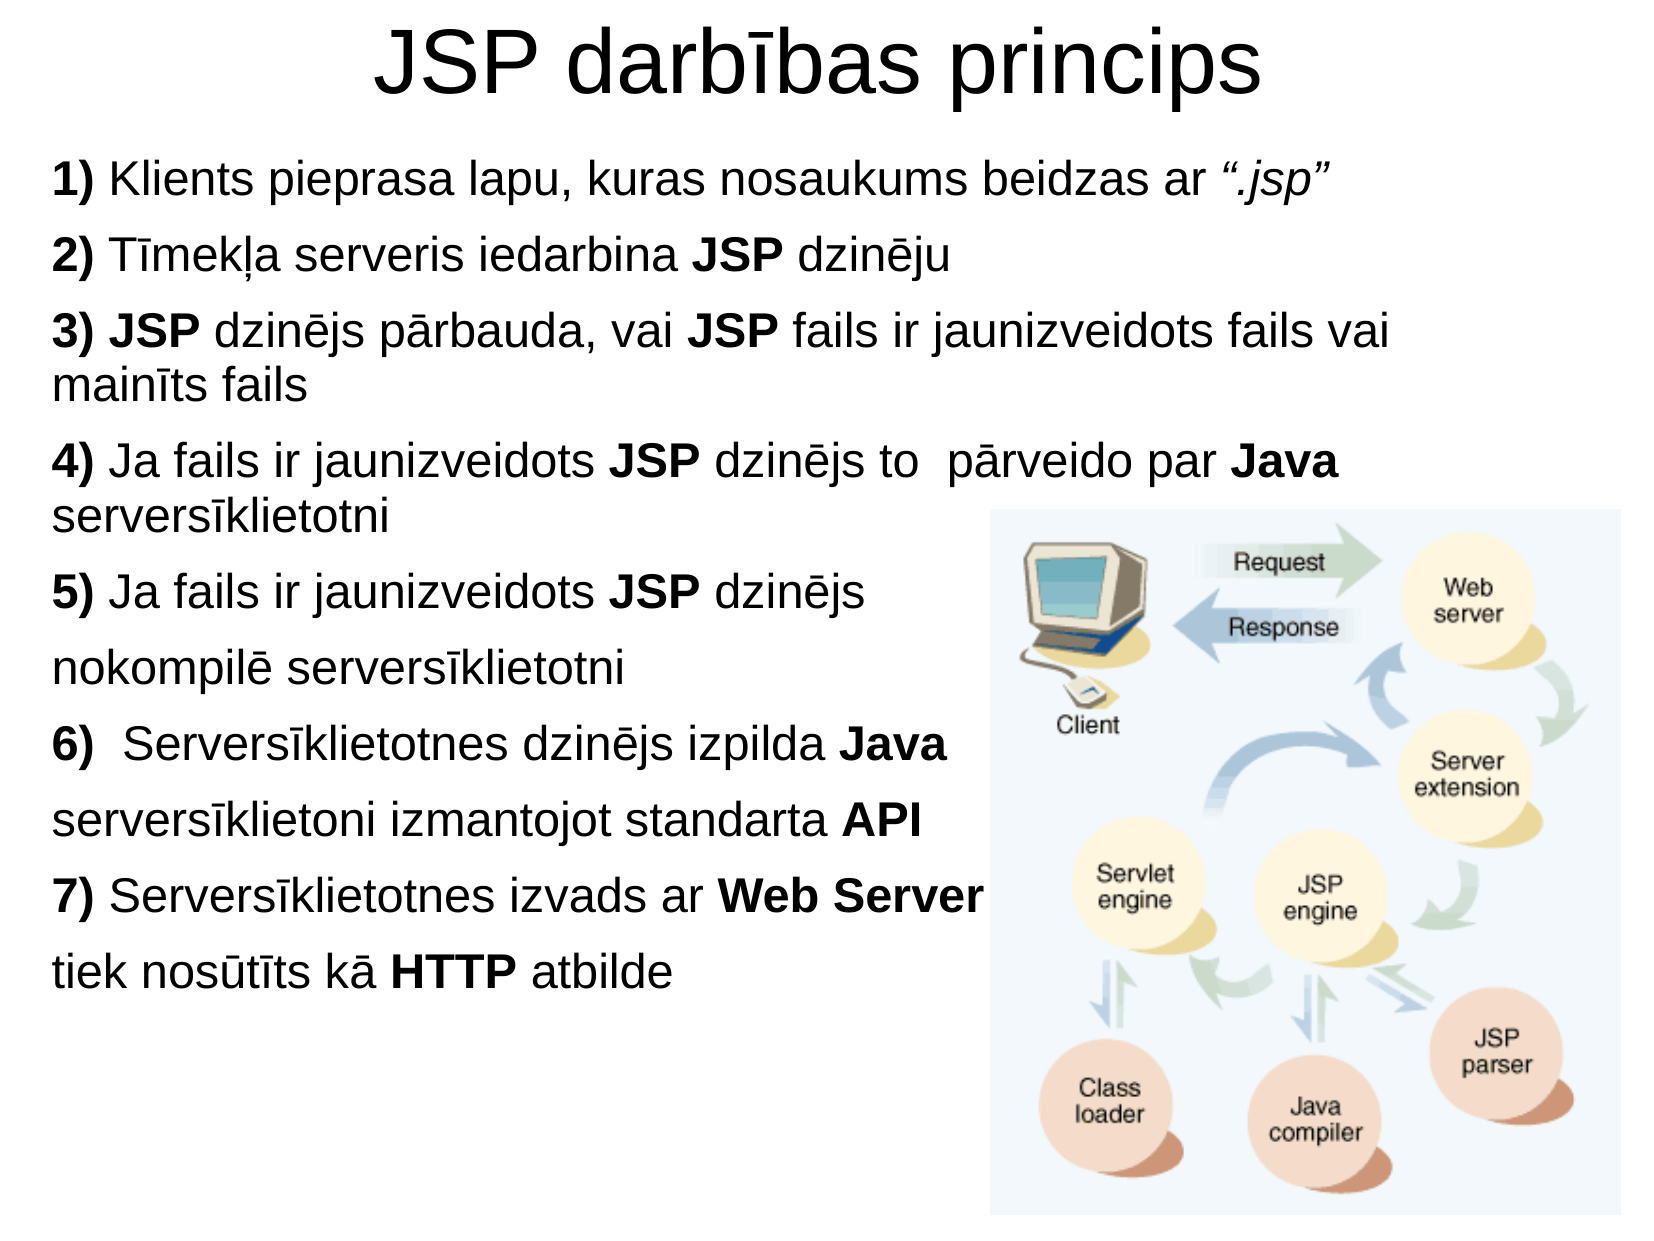

# JSP darbības princips
1) Klients pieprasa lapu, kuras nosaukums beidzas ar “.jsp”
2) Tīmekļa serveris iedarbina JSP dzinēju
3) JSP dzinējs pārbauda, vai JSP fails ir jaunizveidots fails vai mainīts fails
4) Ja fails ir jaunizveidots JSP dzinējs to pārveido par Java serversīklietotni
5) Ja fails ir jaunizveidots JSP dzinējs
nokompilē serversīklietotni
6) Serversīklietotnes dzinējs izpilda Java
serversīklietoni izmantojot standarta API
7) Serversīklietotnes izvads ar Web Server
tiek nosūtīts kā HTTP atbilde